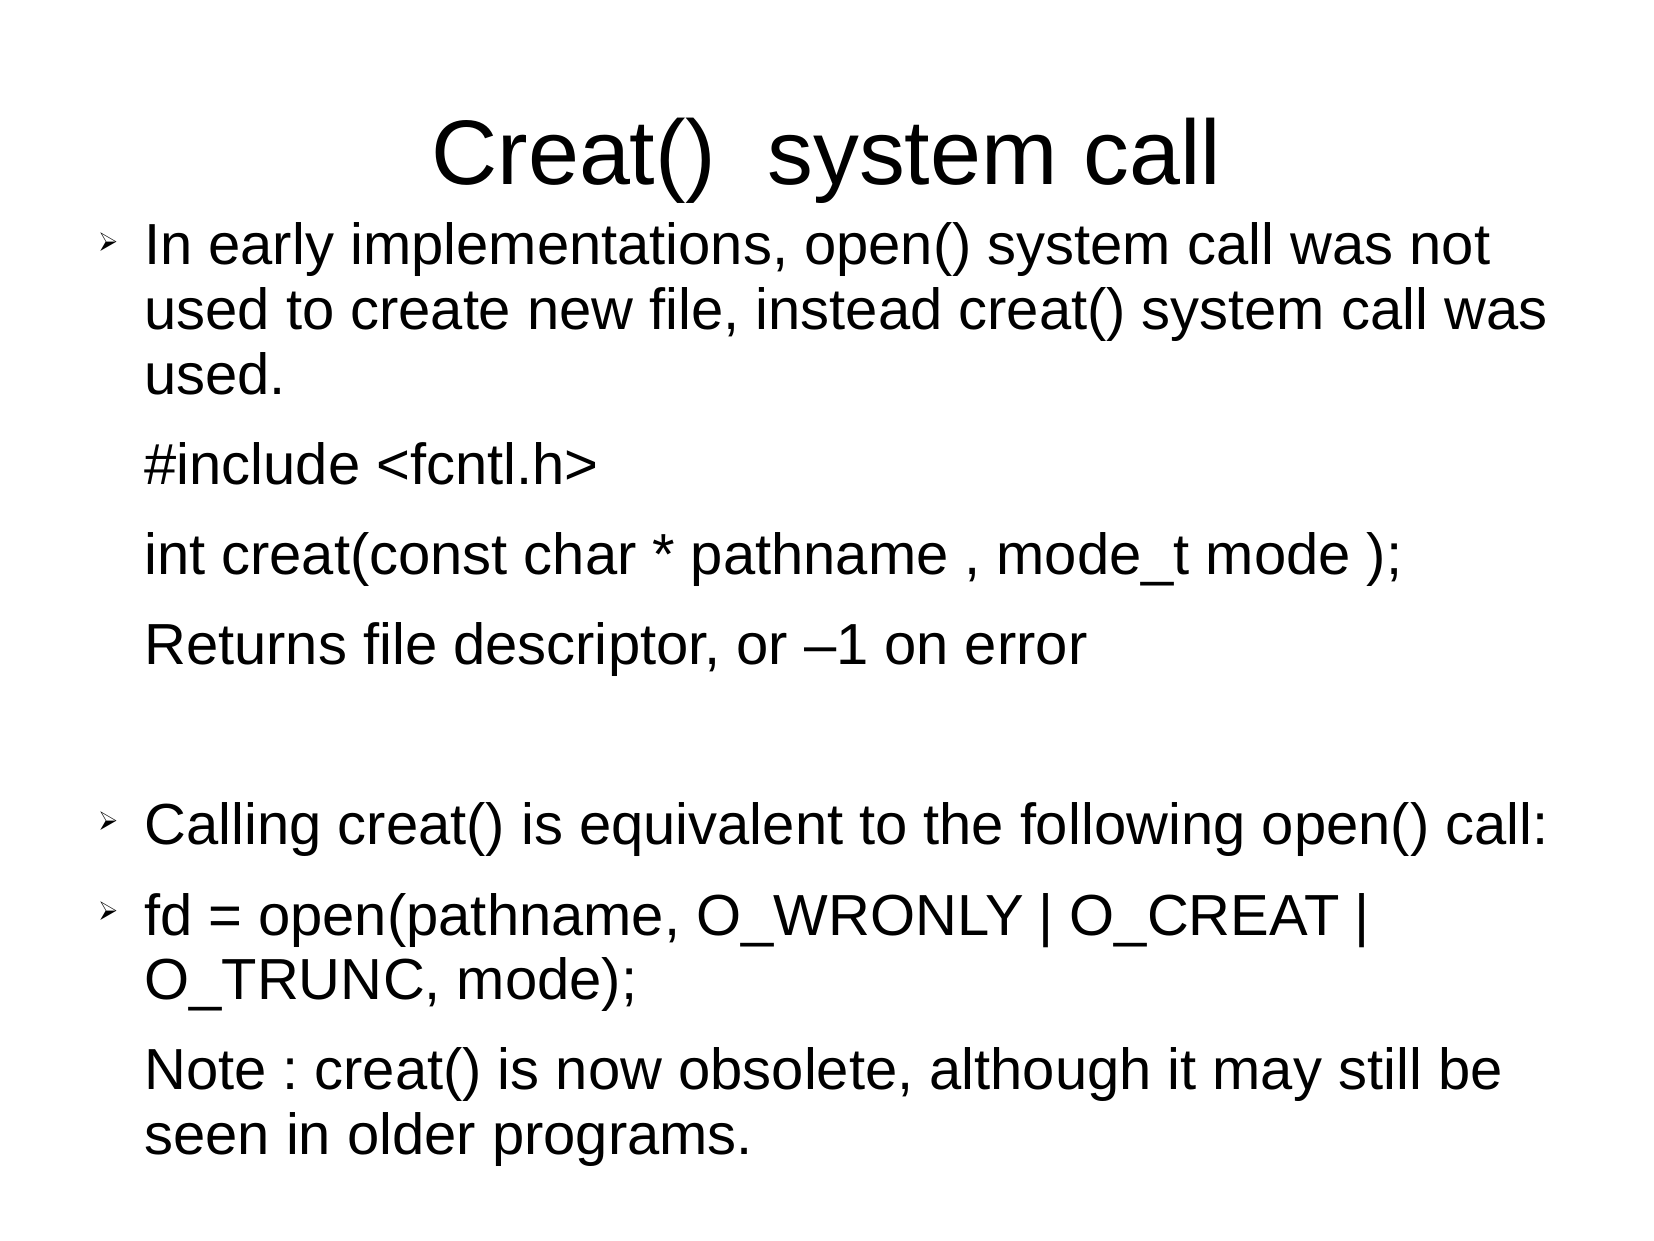

# Creat() system call
In early implementations, open() system call was not used to create new file, instead creat() system call was used.
#include <fcntl.h>
int creat(const char * pathname , mode_t mode );
Returns file descriptor, or –1 on error
Calling creat() is equivalent to the following open() call:
fd = open(pathname, O_WRONLY | O_CREAT | O_TRUNC, mode);
Note : creat() is now obsolete, although it may still be seen in older programs.